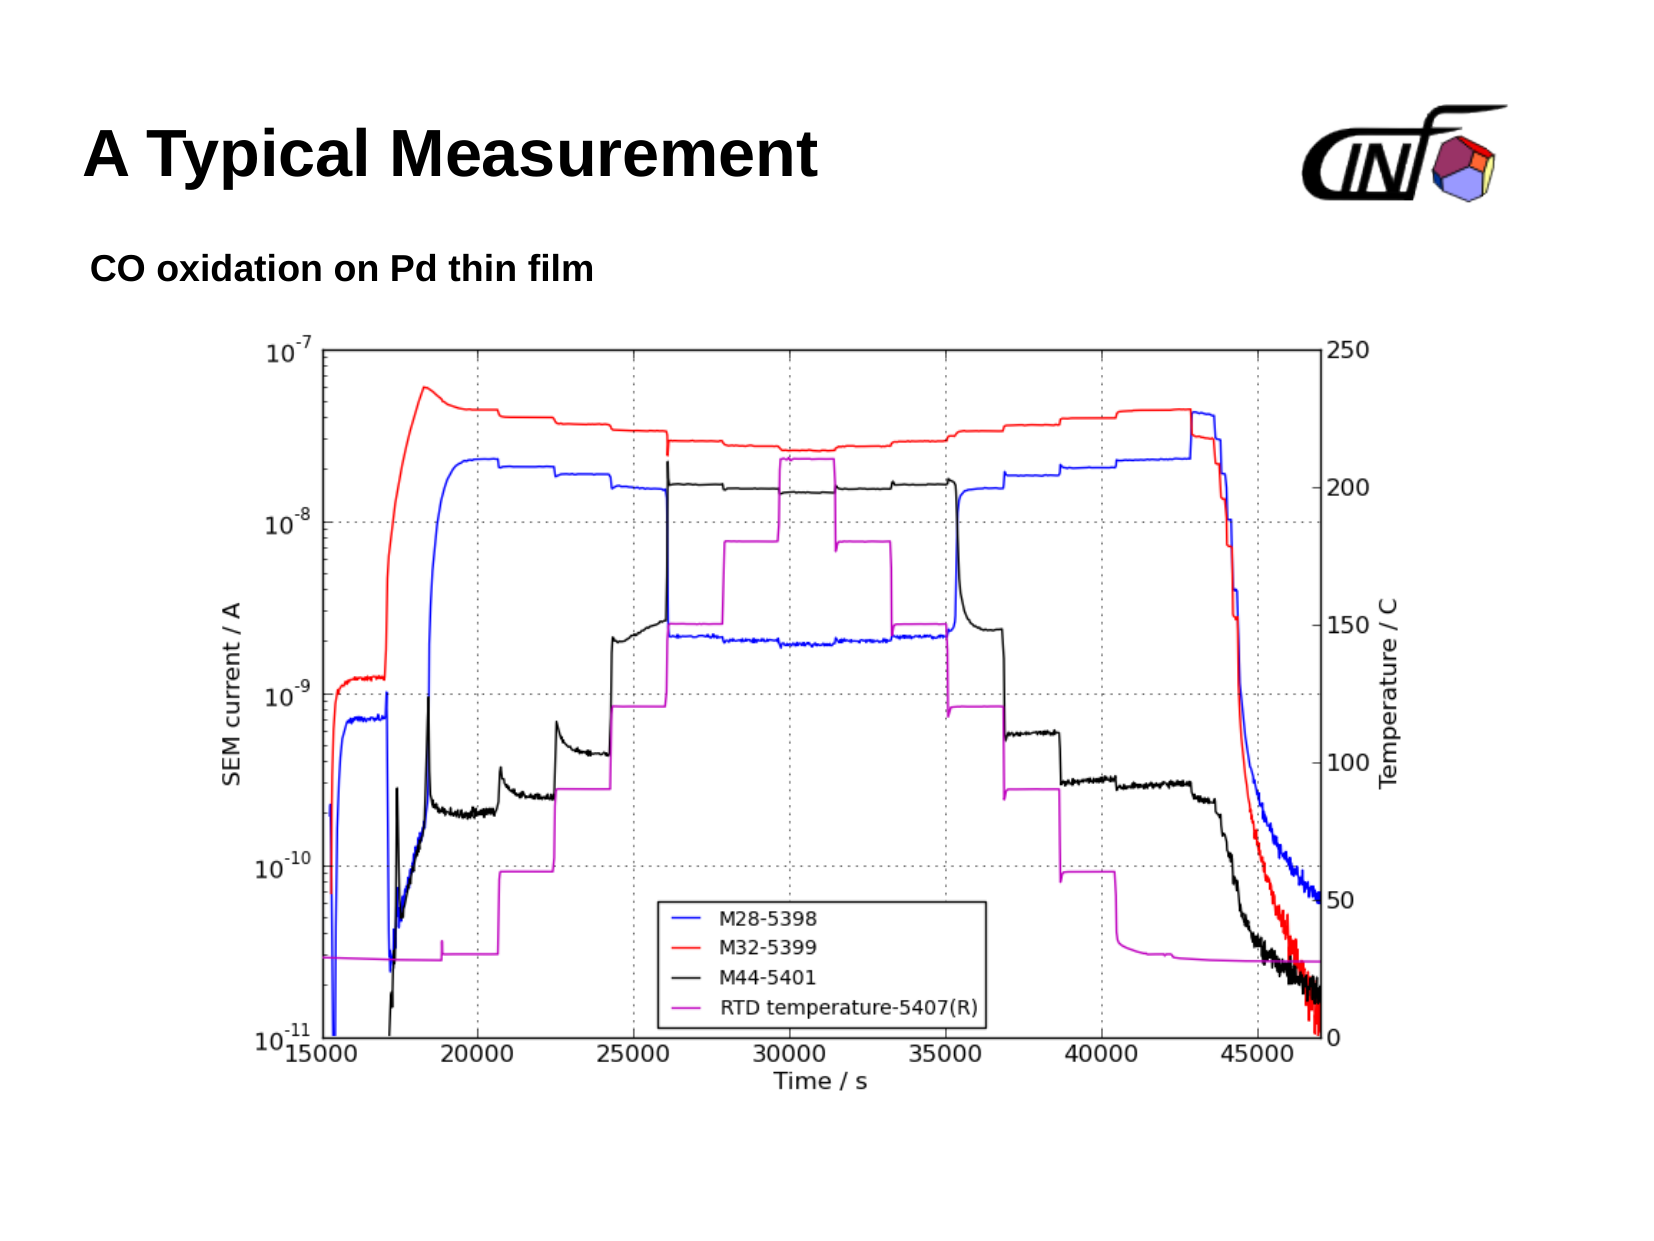

# A Typical Measurement
CO oxidation on Pd thin film